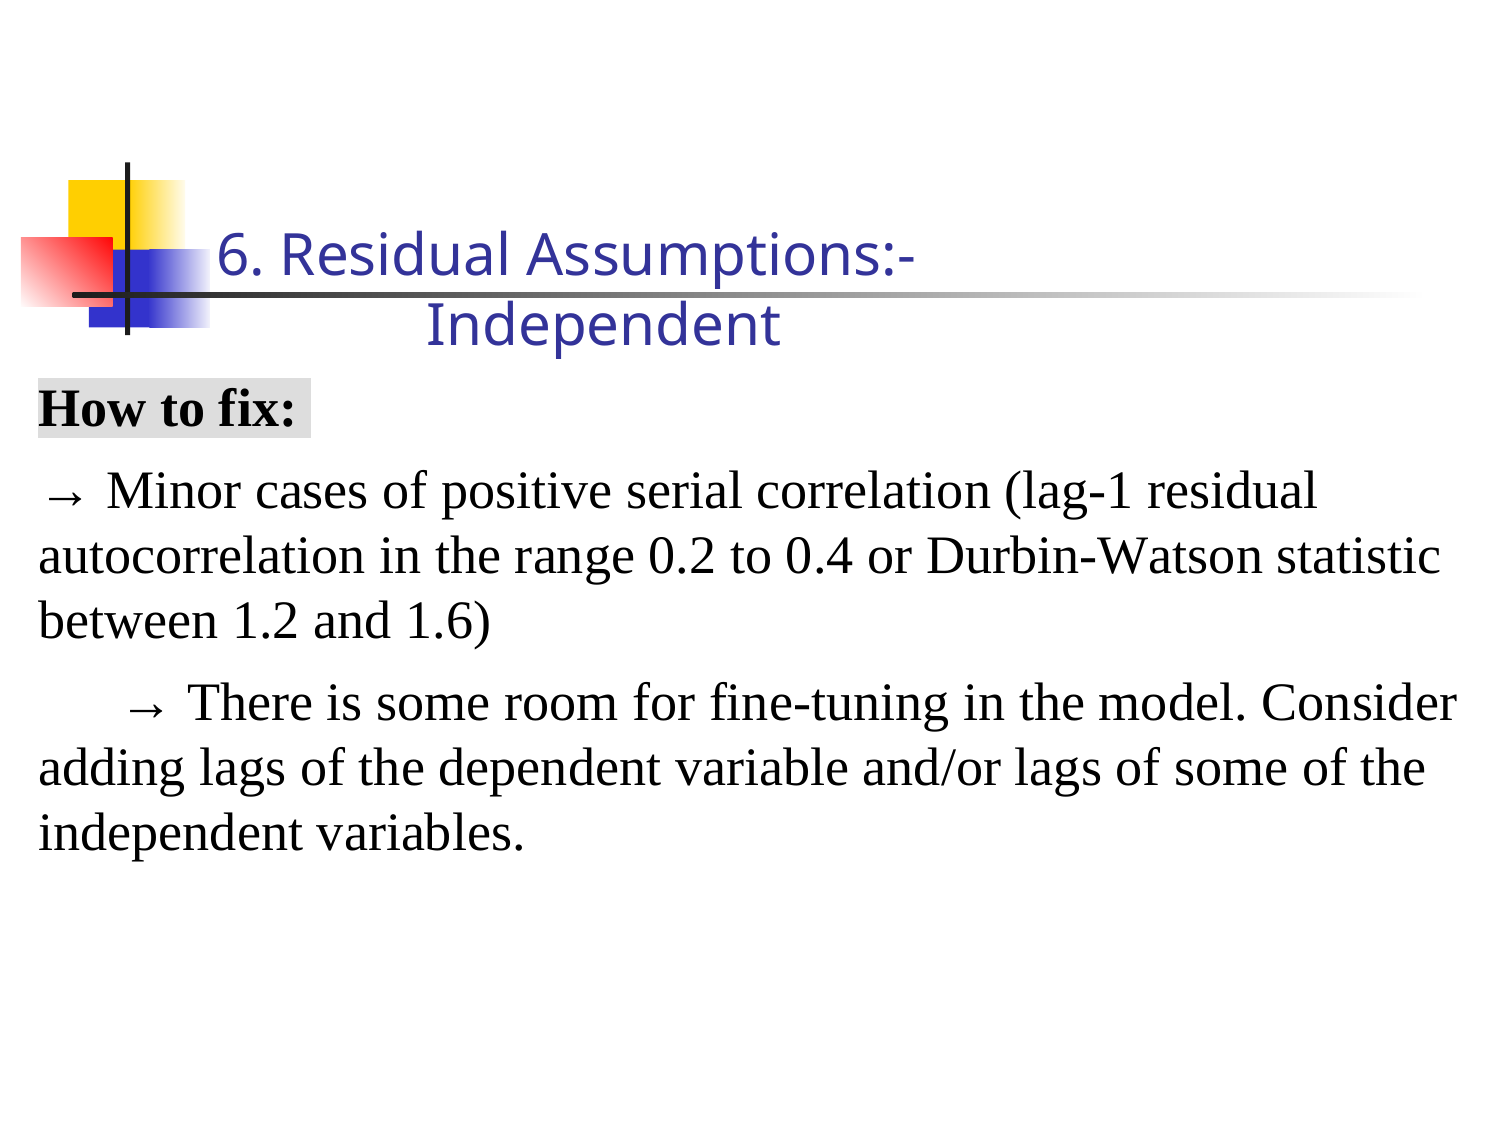

# 6. Residual Assumptions:- Independent
How to fix:
→ Minor cases of positive serial correlation (lag-1 residual autocorrelation in the range 0.2 to 0.4 or Durbin-Watson statistic between 1.2 and 1.6)
 → There is some room for fine-tuning in the model. Consider adding lags of the dependent variable and/or lags of some of the independent variables.